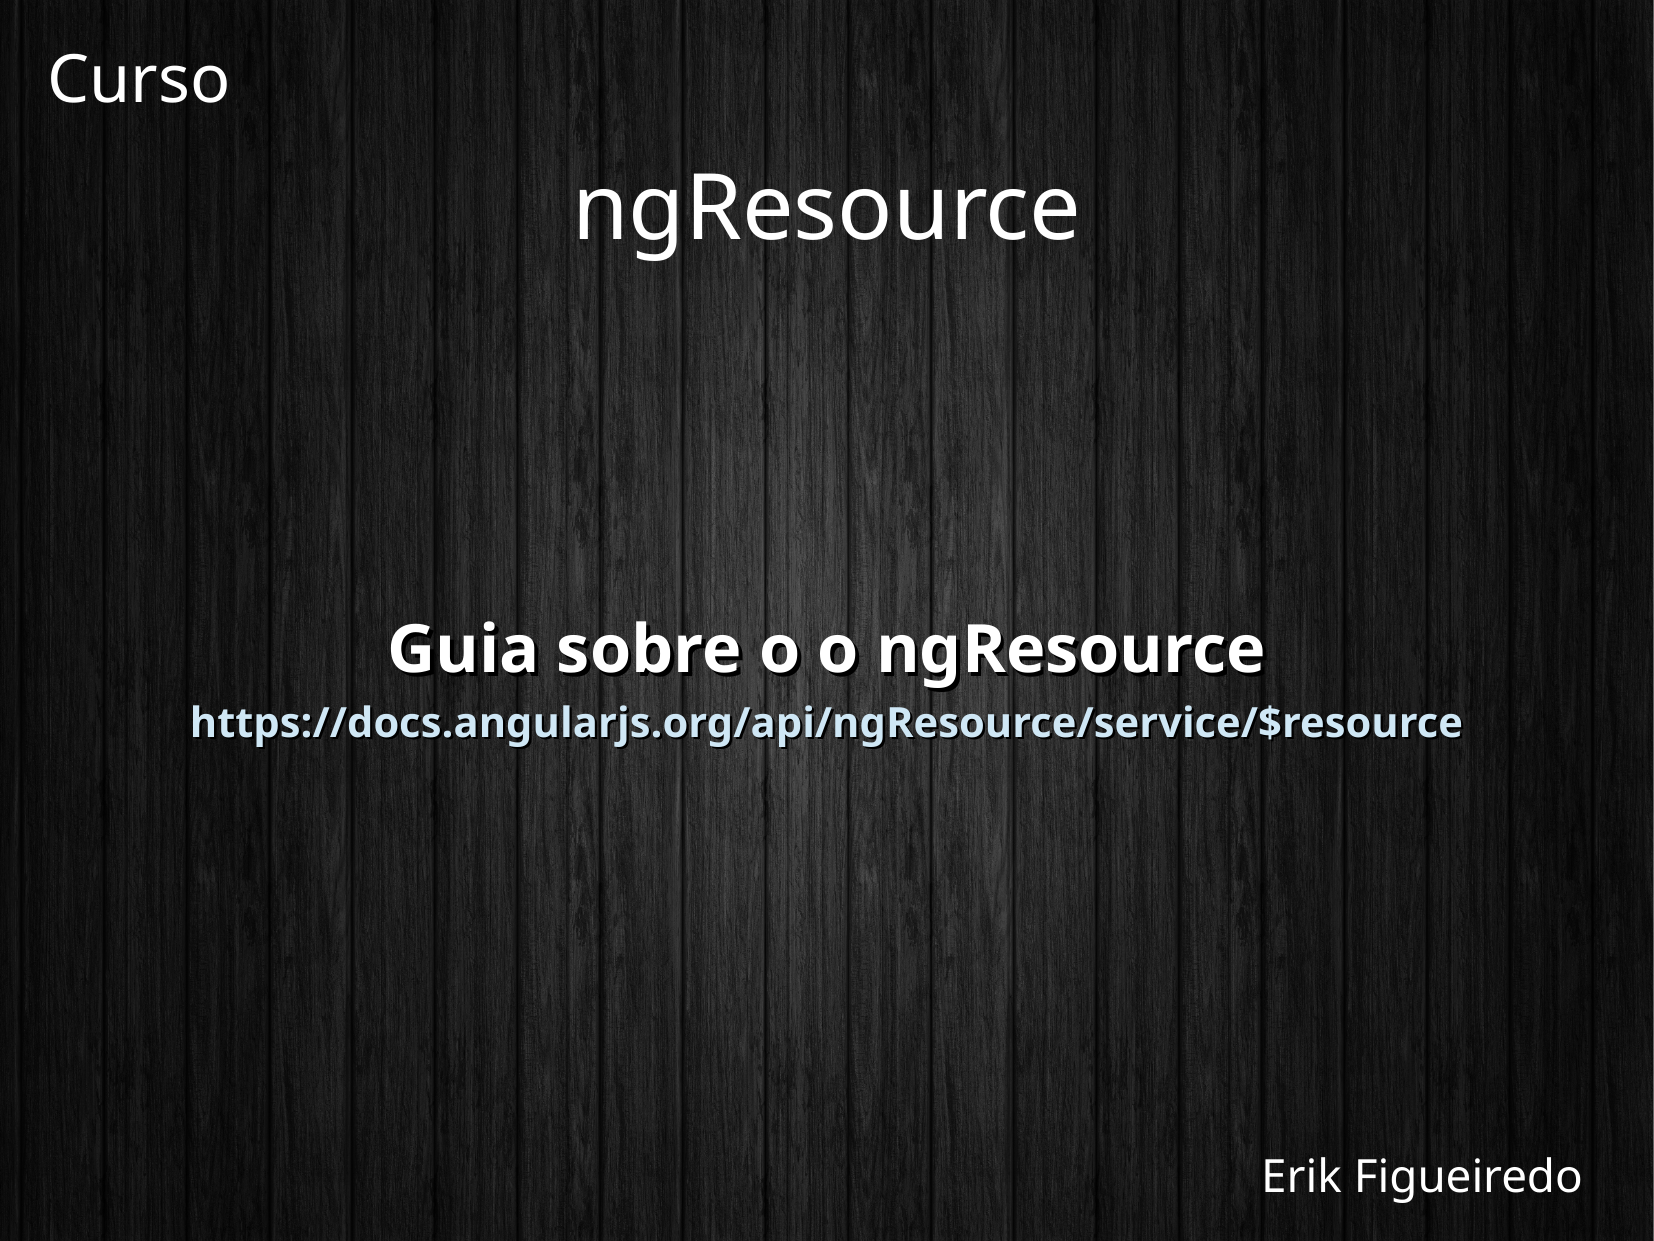

Curso
# ngResource
Guia sobre o o ngResource
https://docs.angularjs.org/api/ngResource/service/$resource
Erik Figueiredo